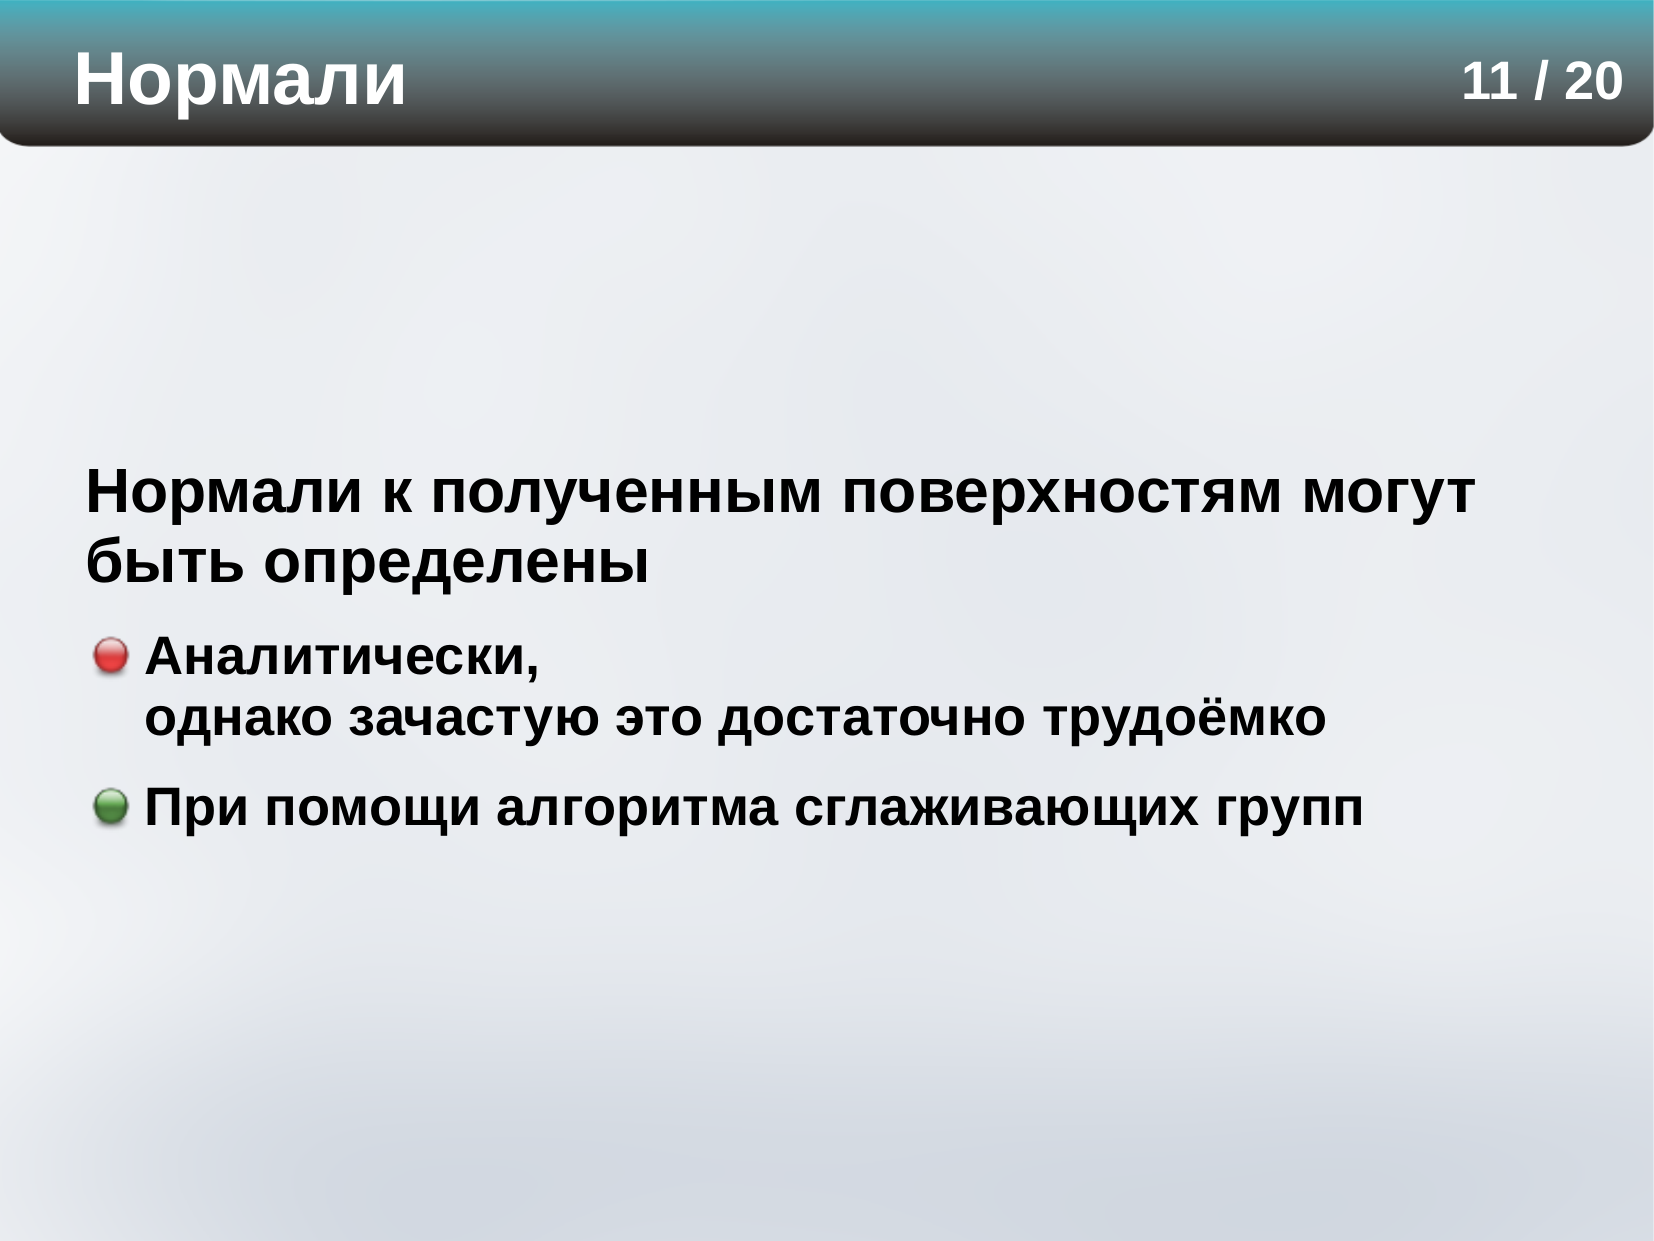

Нормали
Нормали к полученным поверхностям могут быть определены
Аналитически,
однако зачастую это достаточно трудоёмко
При помощи алгоритма сглаживающих групп